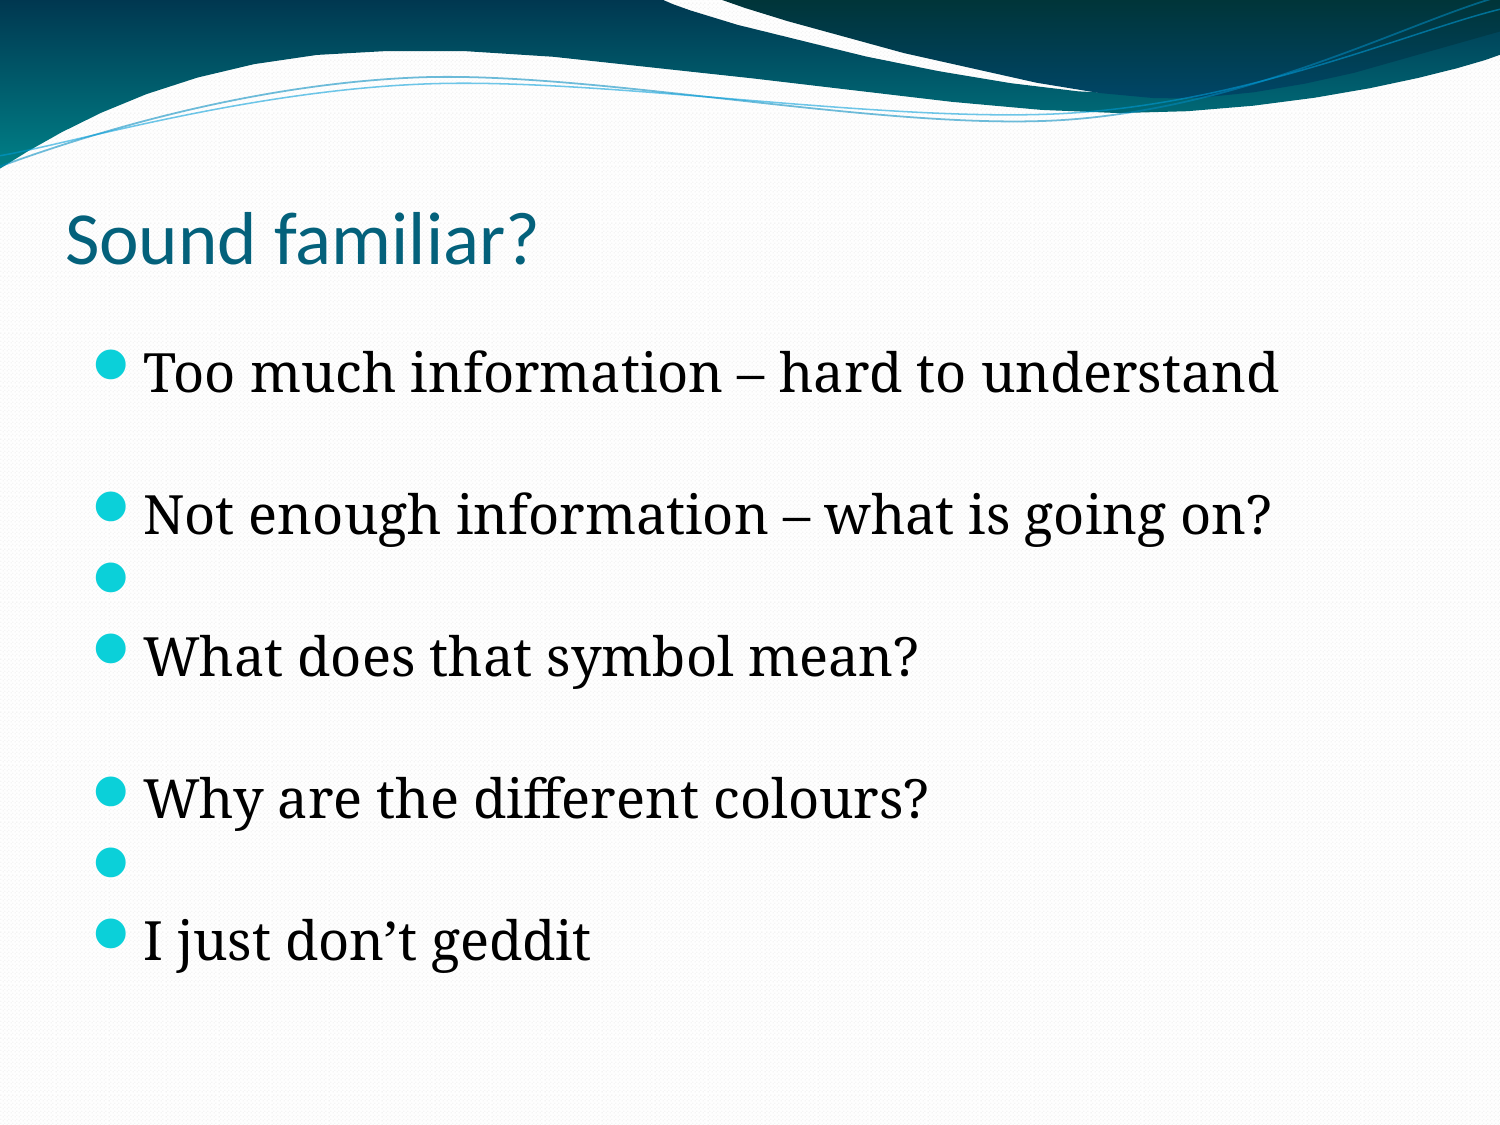

# Sound familiar?
Too much information – hard to understand
Not enough information – what is going on?
What does that symbol mean?
Why are the different colours?
I just don’t geddit